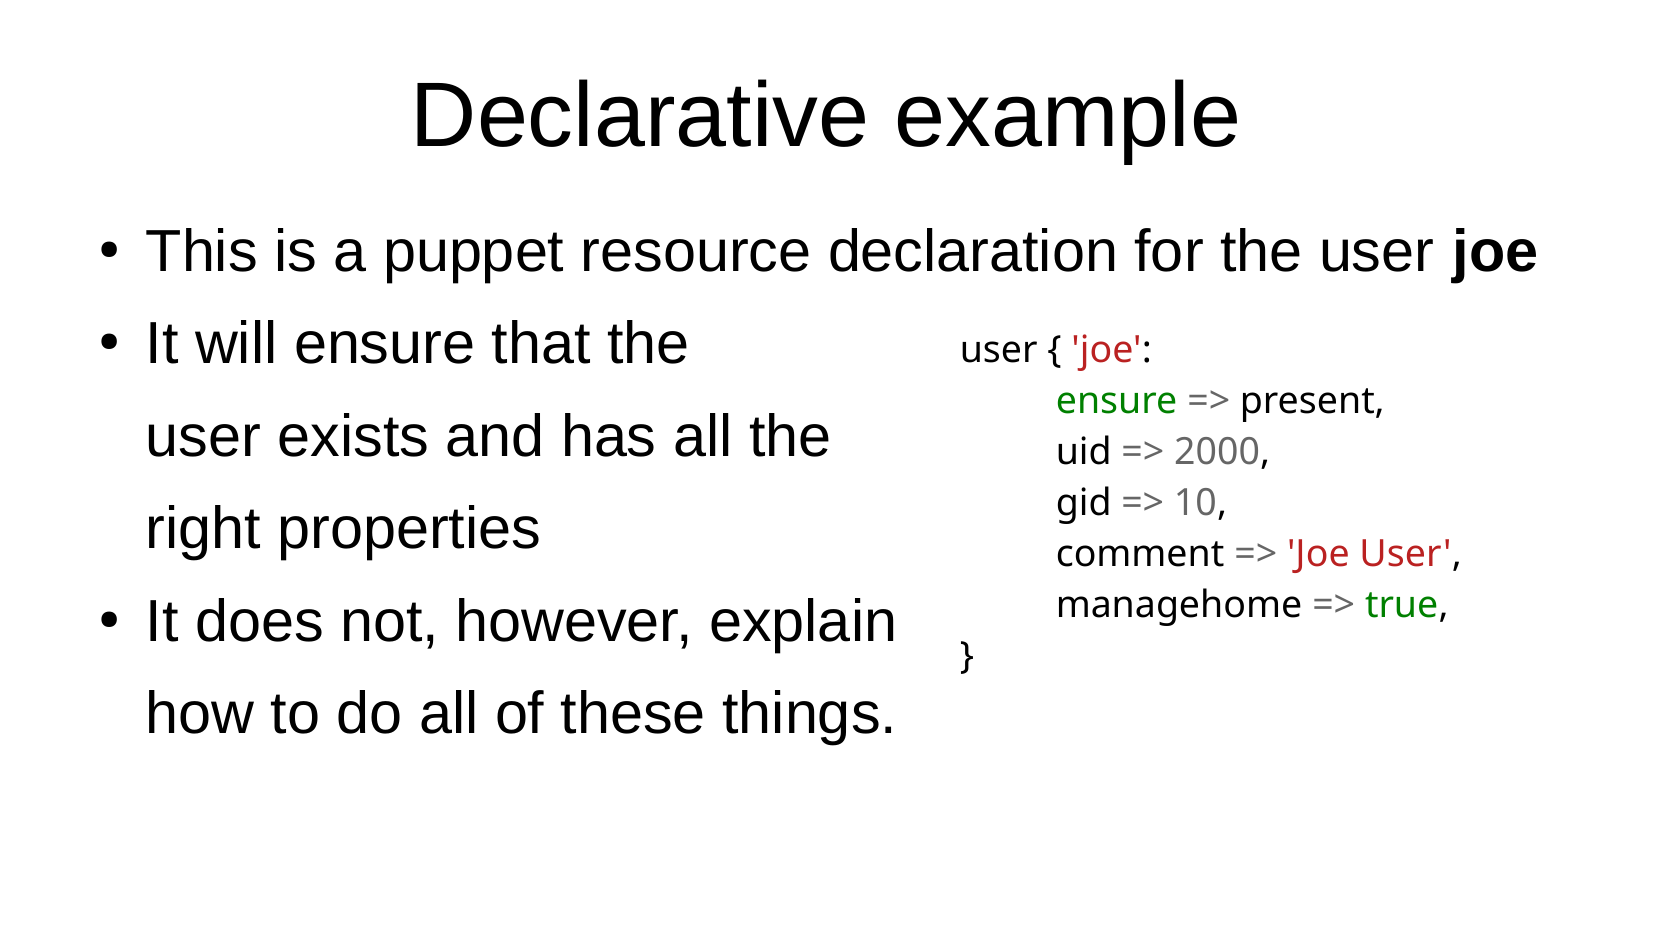

# Declarative example
This is a puppet resource declaration for the user joe
It will ensure that the
user exists and has all the
right properties
It does not, however, explain
how to do all of these things.
user { 'joe':
            ensure => present,
            uid => 2000,
            gid => 10,
            comment => 'Joe User',
            managehome => true,
}